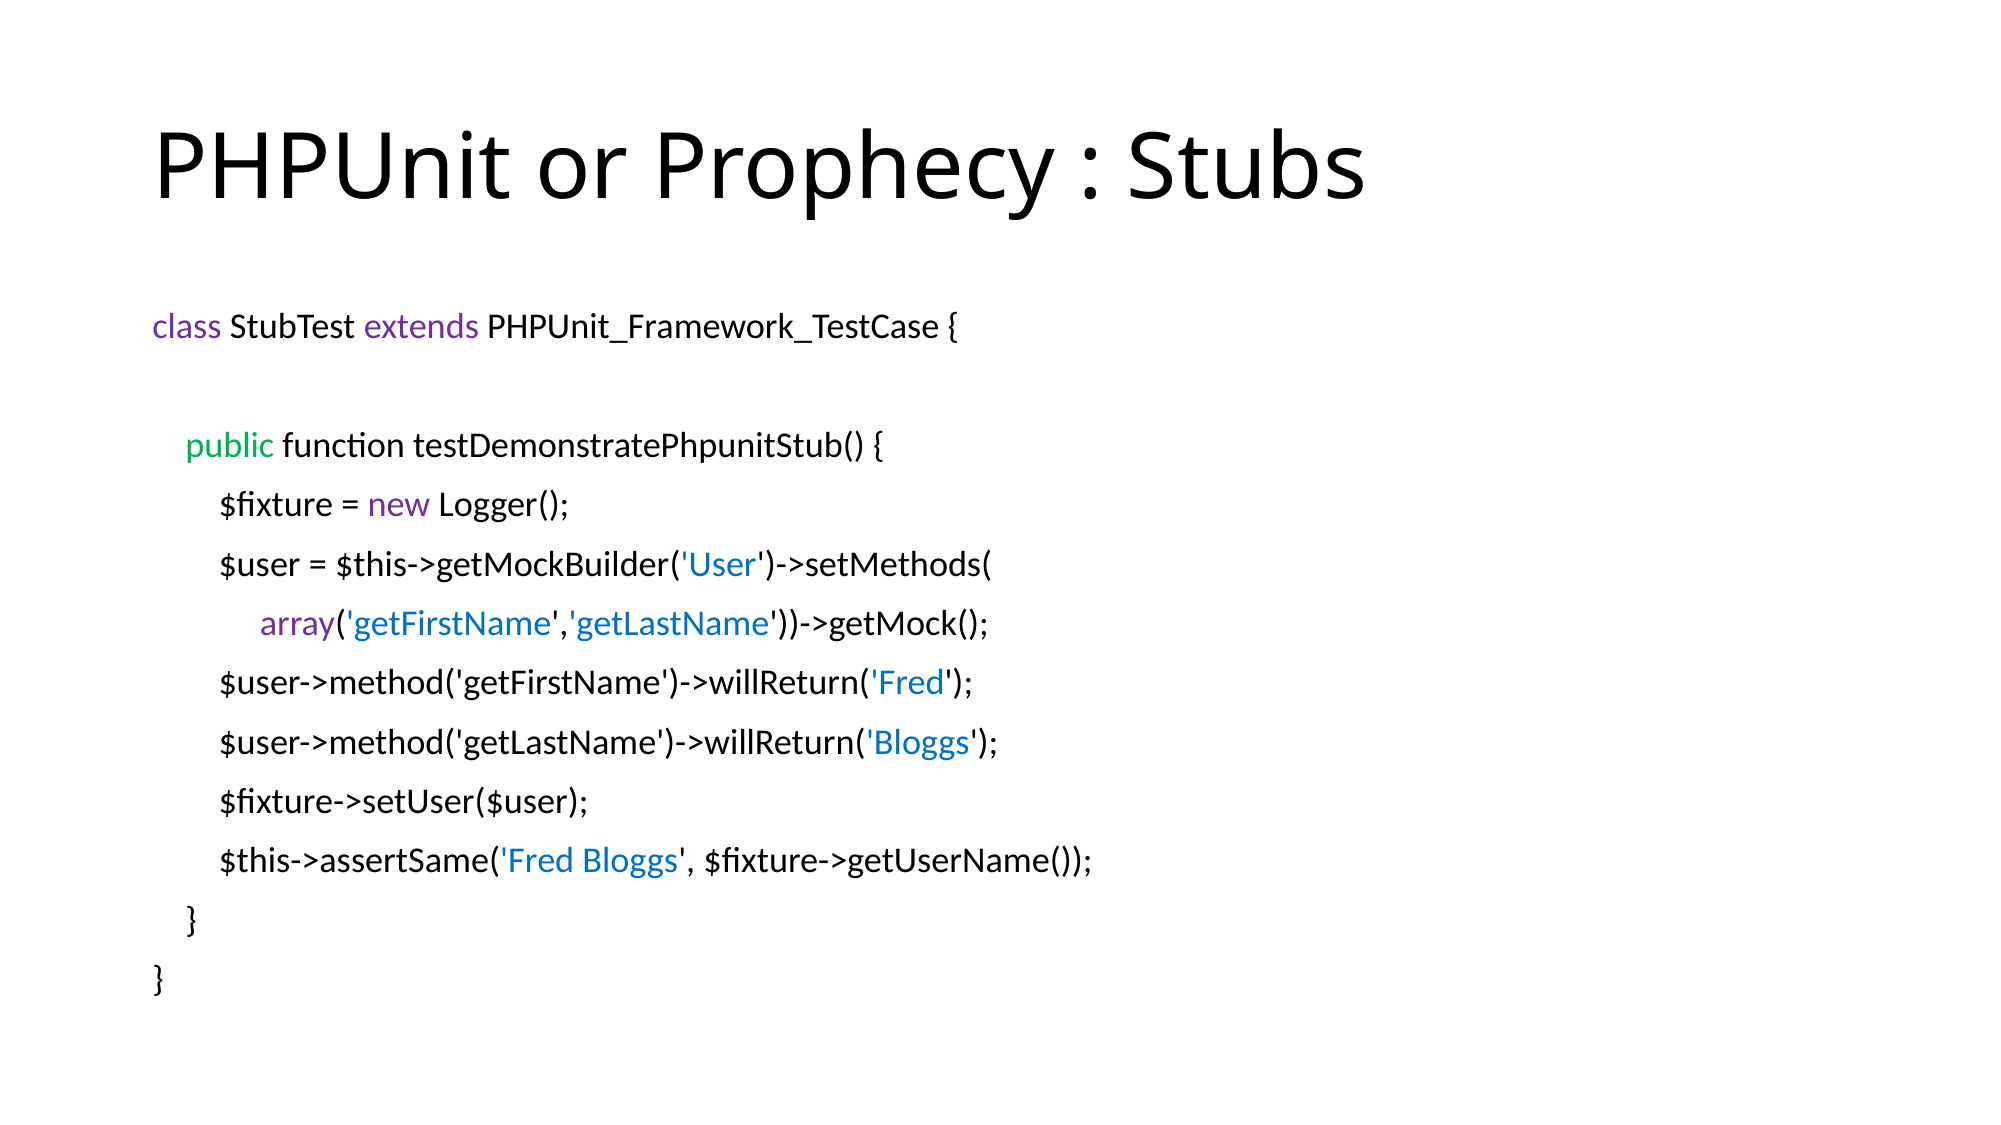

# PHPUnit or Prophecy : Stubs
class StubTest extends PHPUnit_Framework_TestCase {
 public function testDemonstratePhpunitStub() {
 $fixture = new Logger();
 $user = $this->getMockBuilder('User')->setMethods(
 array('getFirstName','getLastName'))->getMock();
 $user->method('getFirstName')->willReturn('Fred');
 $user->method('getLastName')->willReturn('Bloggs');
 $fixture->setUser($user);
 $this->assertSame('Fred Bloggs', $fixture->getUserName());
 }
}